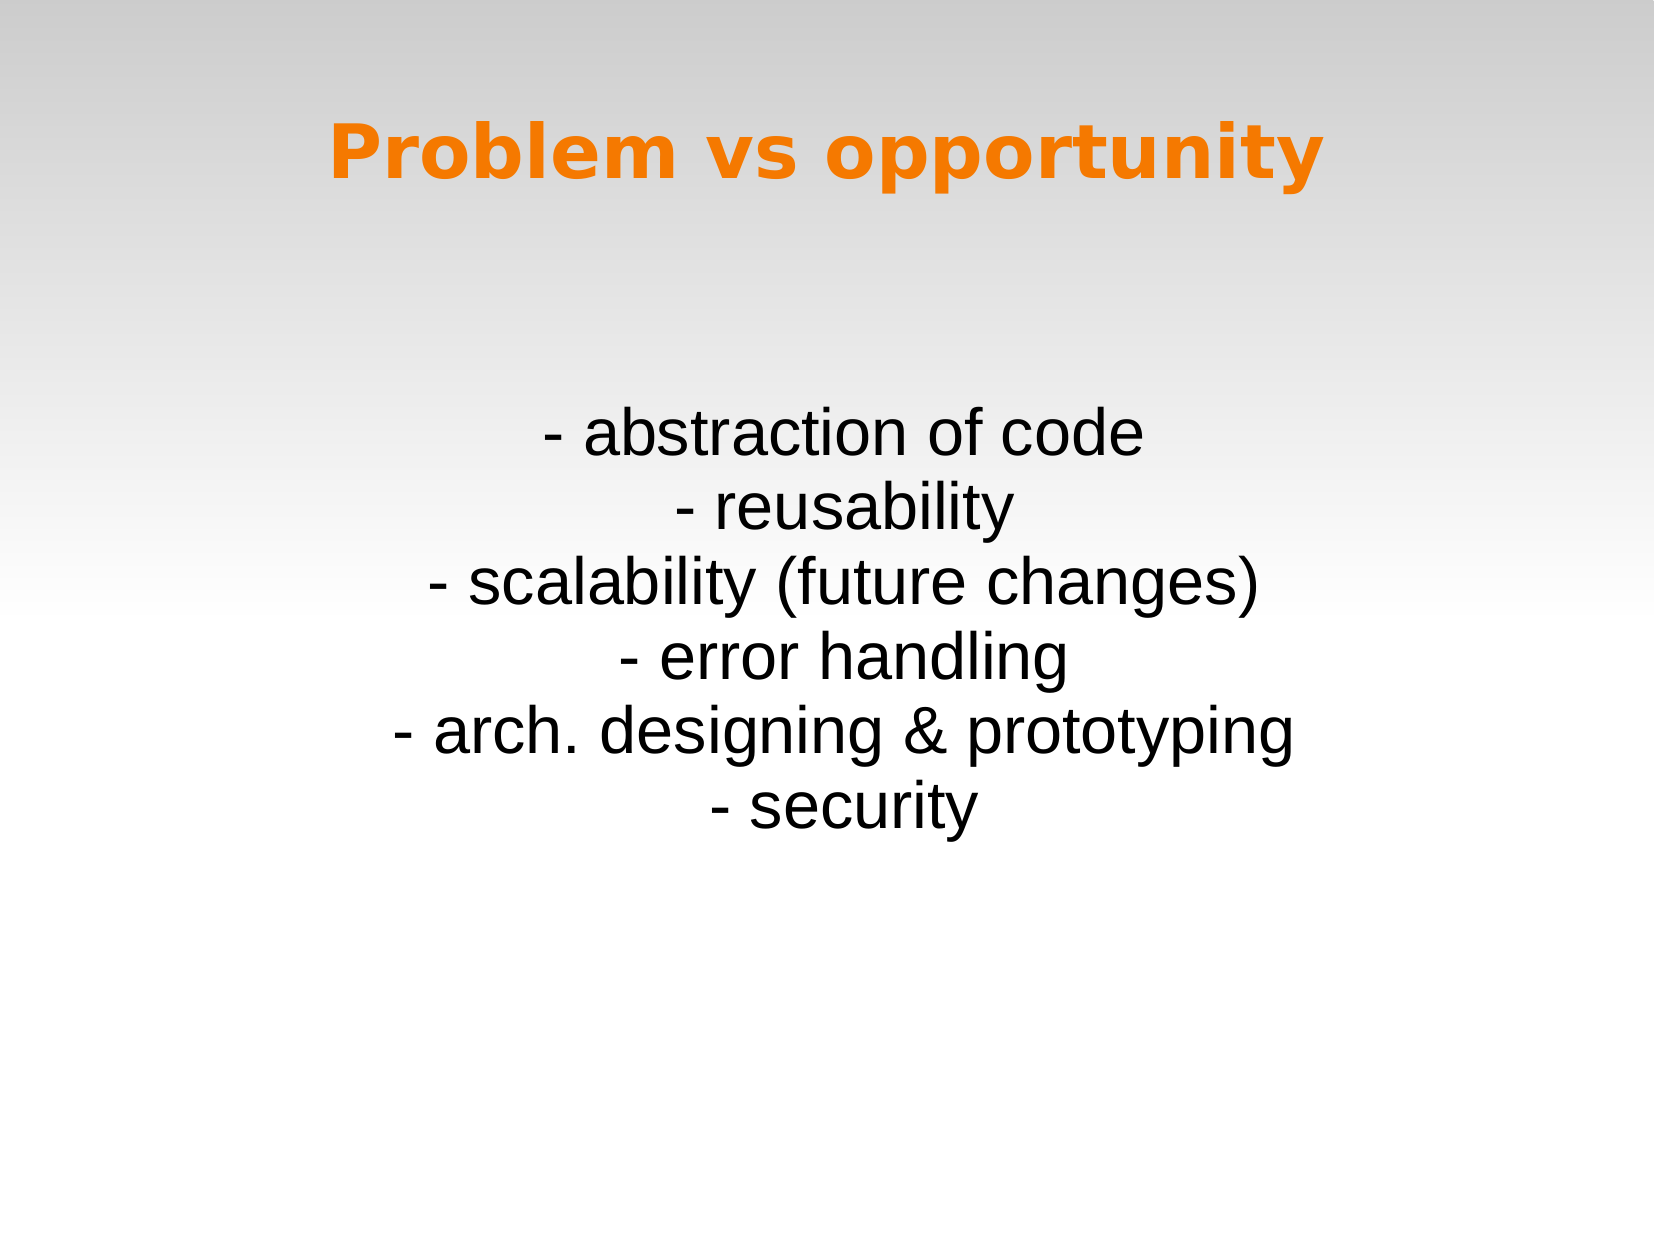

# Problem vs opportunity
- abstraction of code
- reusability
- scalability (future changes)
- error handling
- arch. designing & prototyping
- security